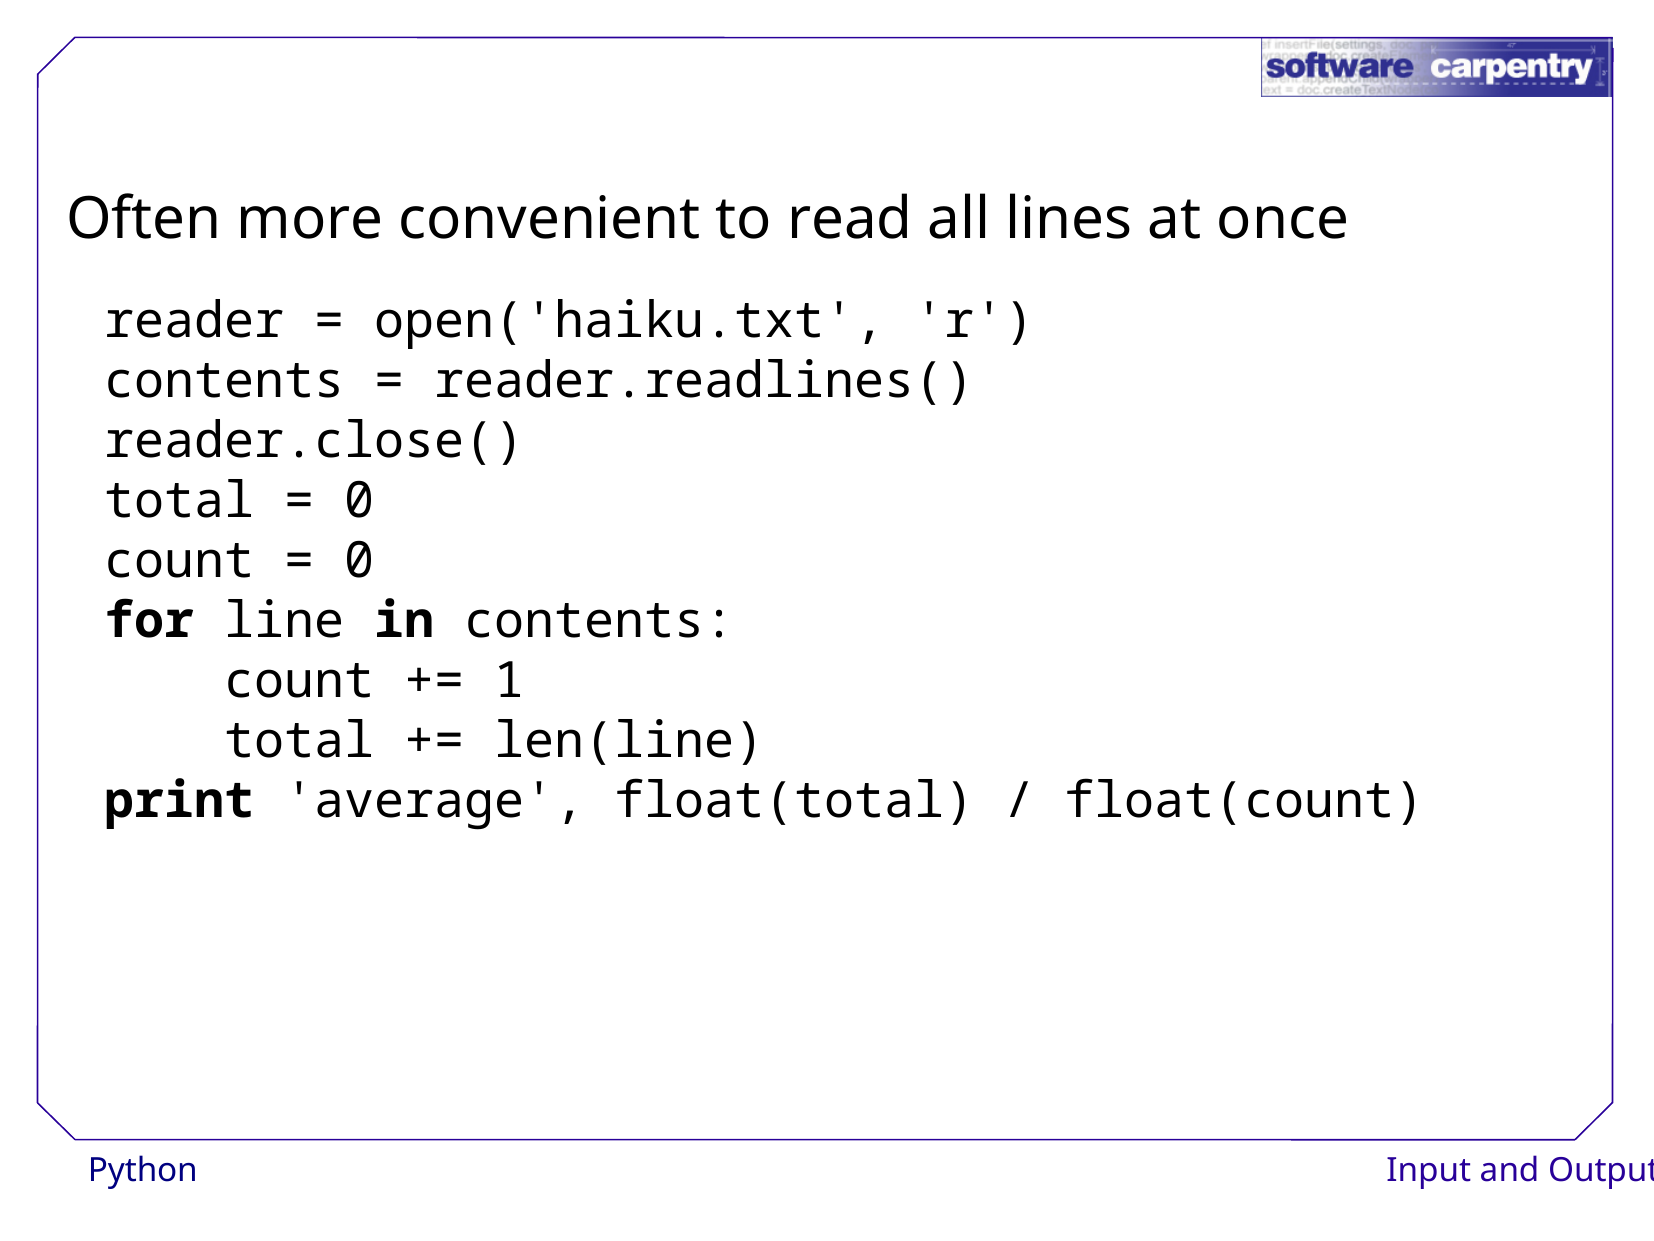

Often more convenient to read all lines at once
reader = open('haiku.txt', 'r')
contents = reader.readlines()
reader.close()
total = 0
count = 0
for line in contents:
 count += 1
 total += len(line)
print 'average', float(total) / float(count)